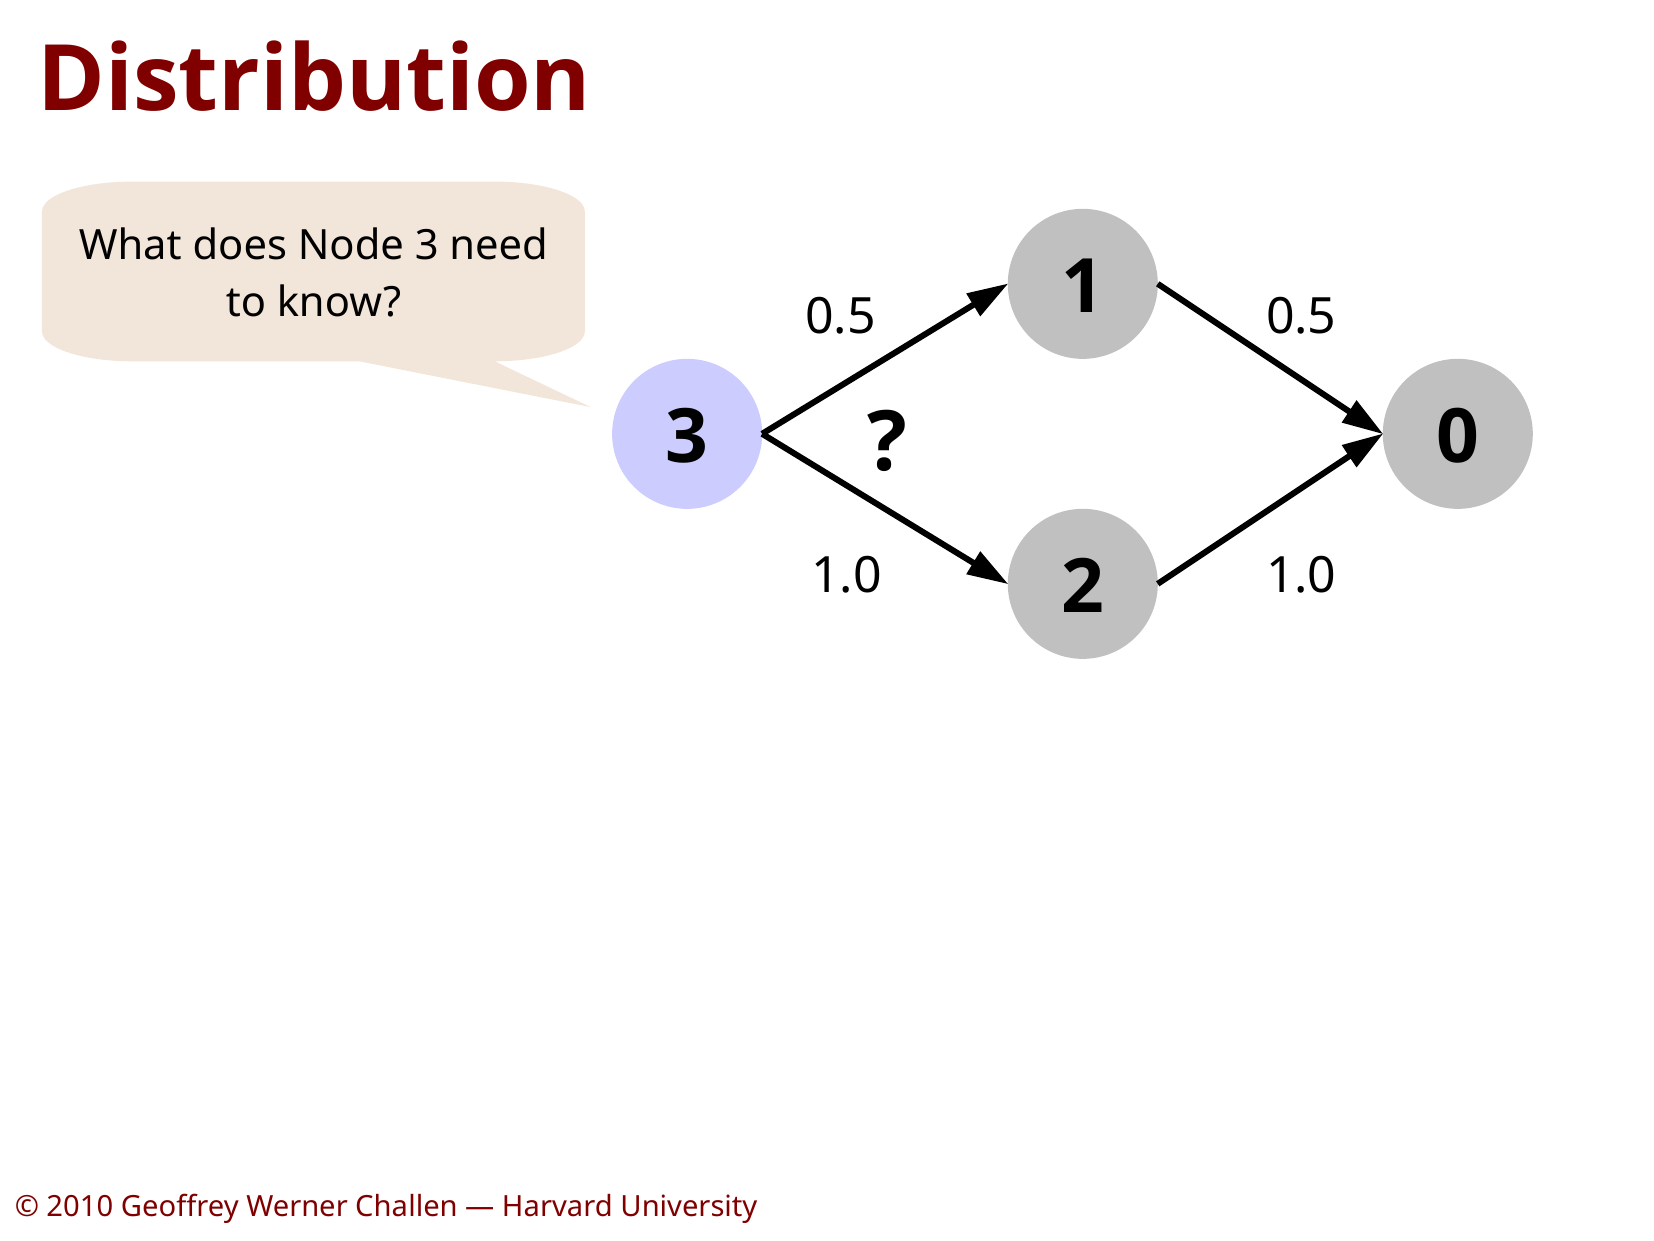

# Distribution
What does Node 3 need to know?
1
0.5
0.5
1.0
1.0
3
0
?
2